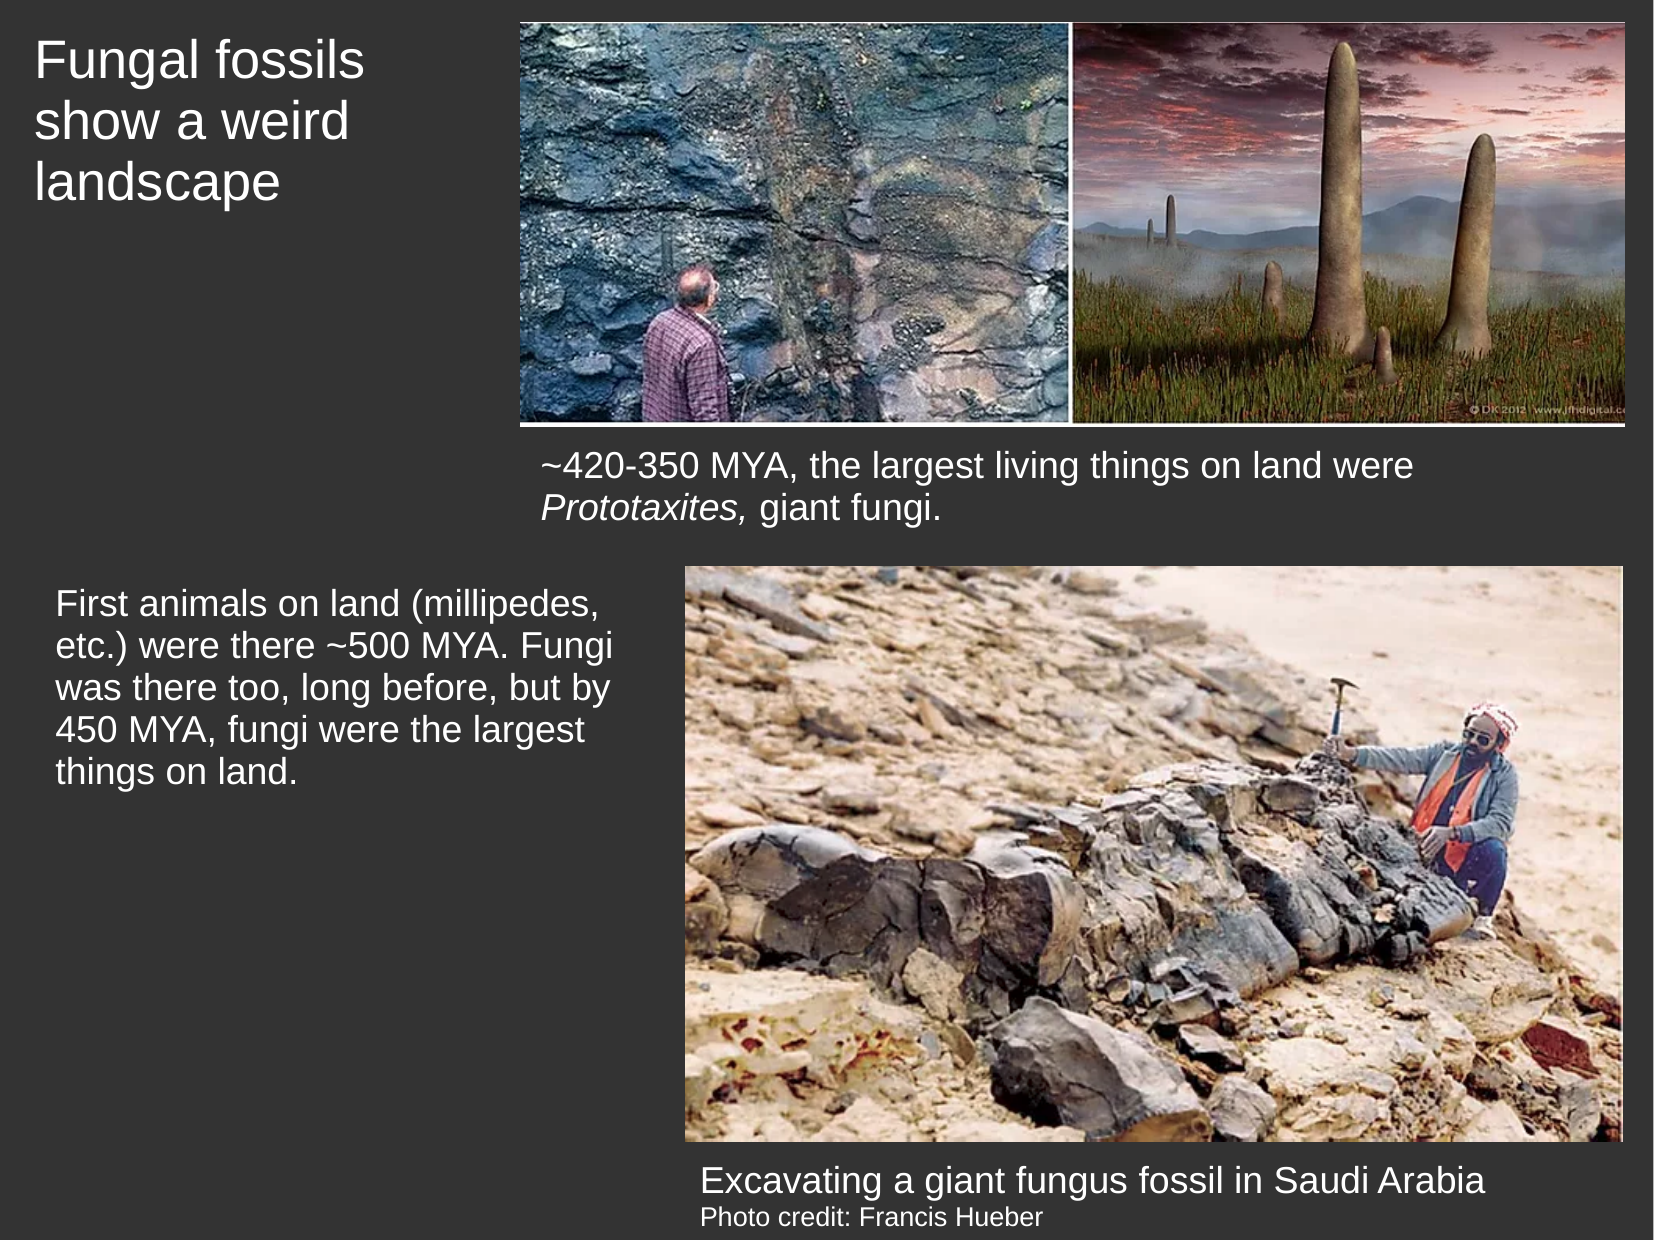

Fungal fossils show a weird landscape
~420-350 MYA, the largest living things on land were Prototaxites, giant fungi.
First animals on land (millipedes, etc.) were there ~500 MYA. Fungi was there too, long before, but by 450 MYA, fungi were the largest things on land.
Excavating a giant fungus fossil in Saudi Arabia
Photo credit: Francis Hueber